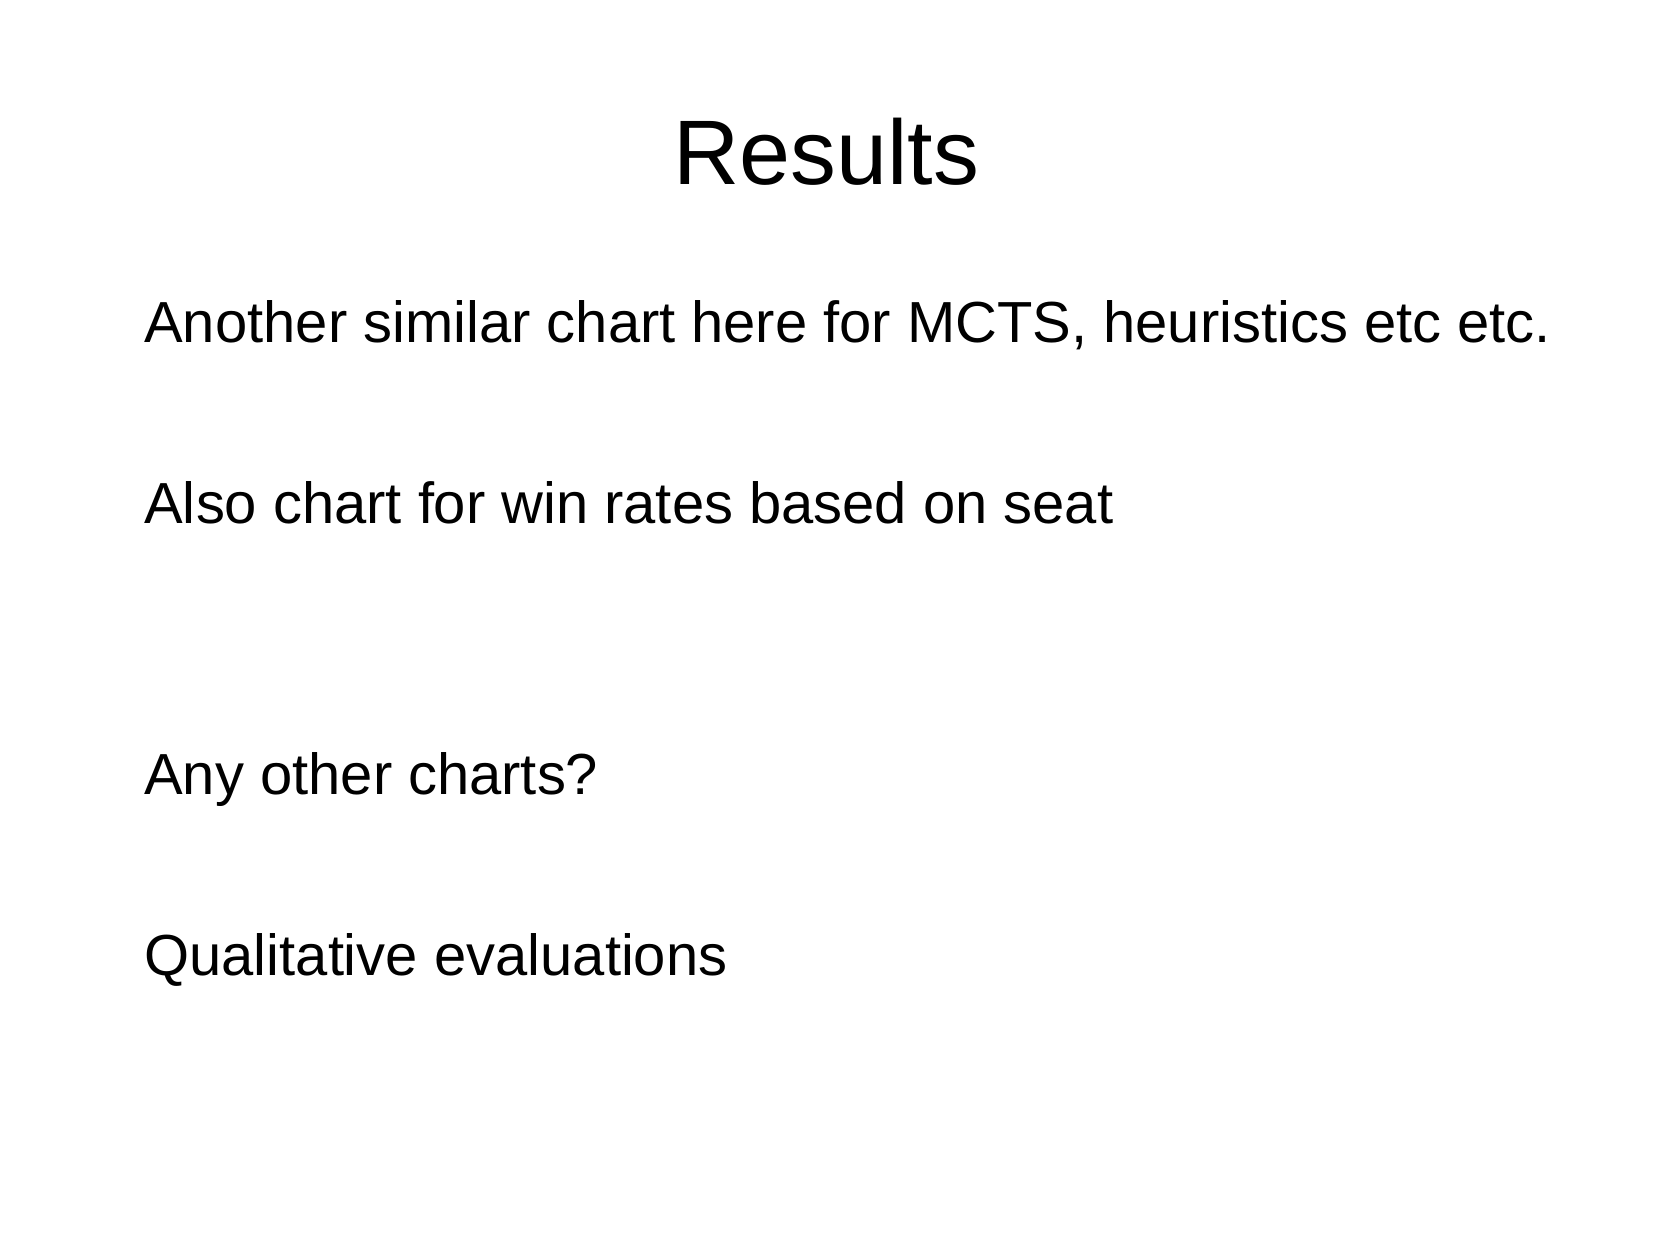

# Results
Another similar chart here for MCTS, heuristics etc etc.
Also chart for win rates based on seat
Any other charts?
Qualitative evaluations